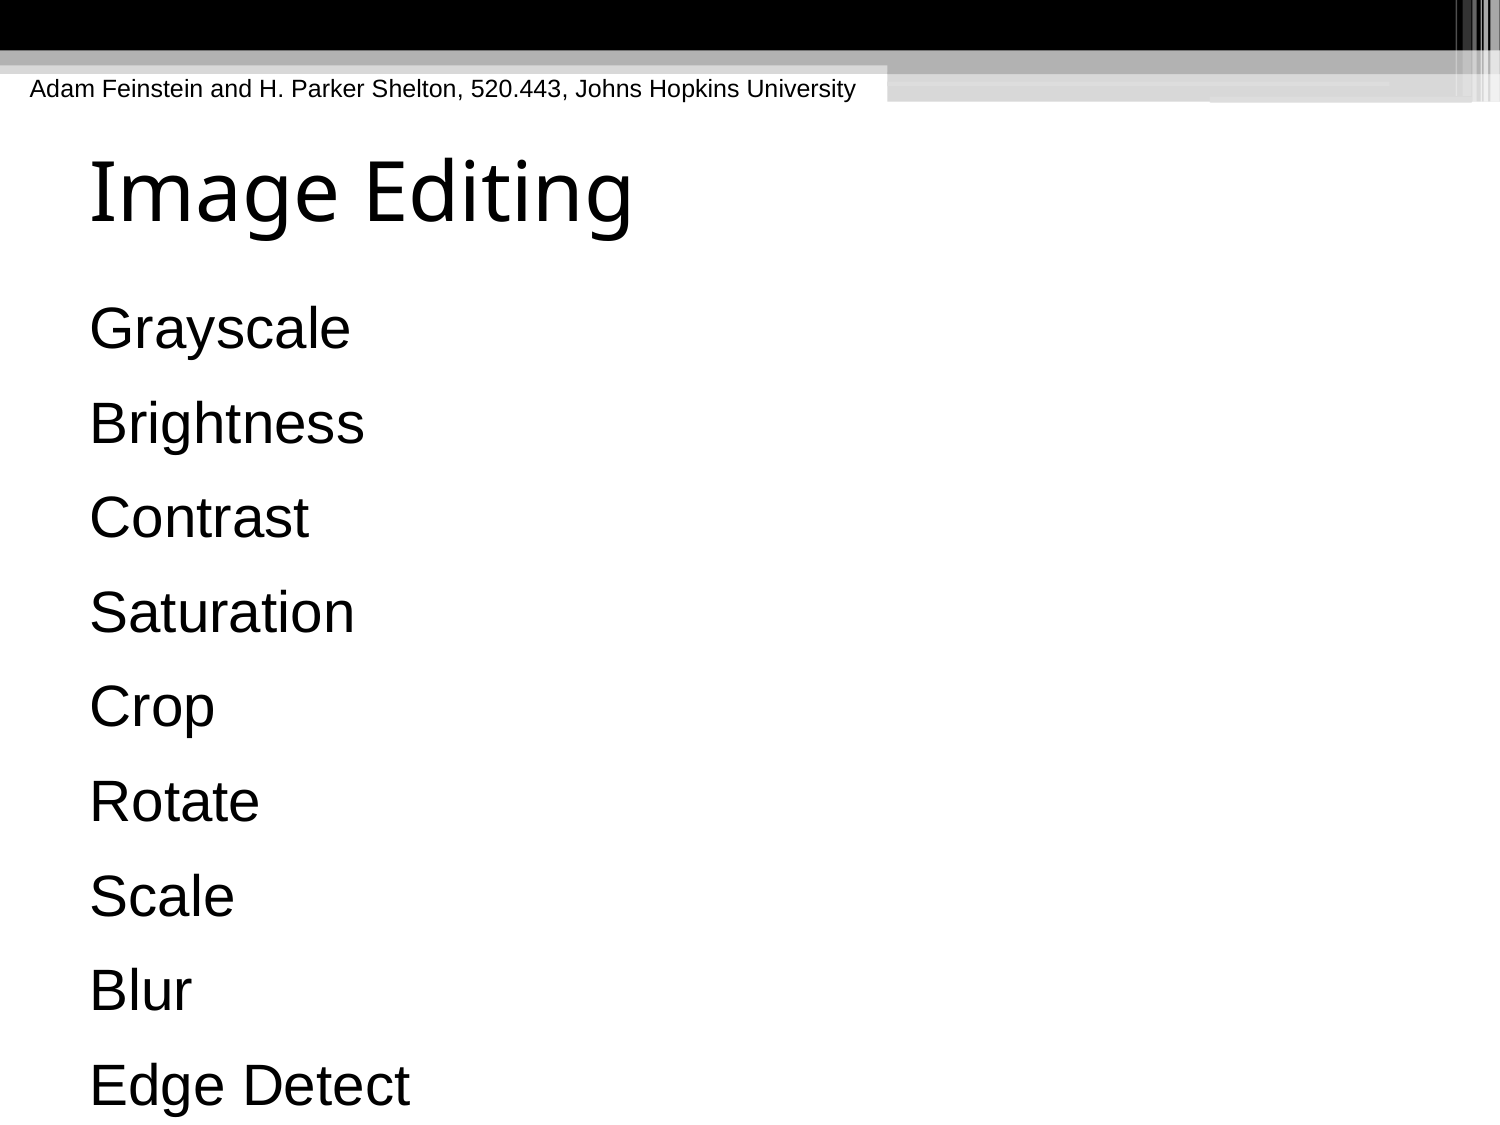

Adam Feinstein and H. Parker Shelton, 520.443, Johns Hopkins University
# Image Editing
Grayscale
Brightness
Contrast
Saturation
Crop
Rotate
Scale
Blur
Edge Detect